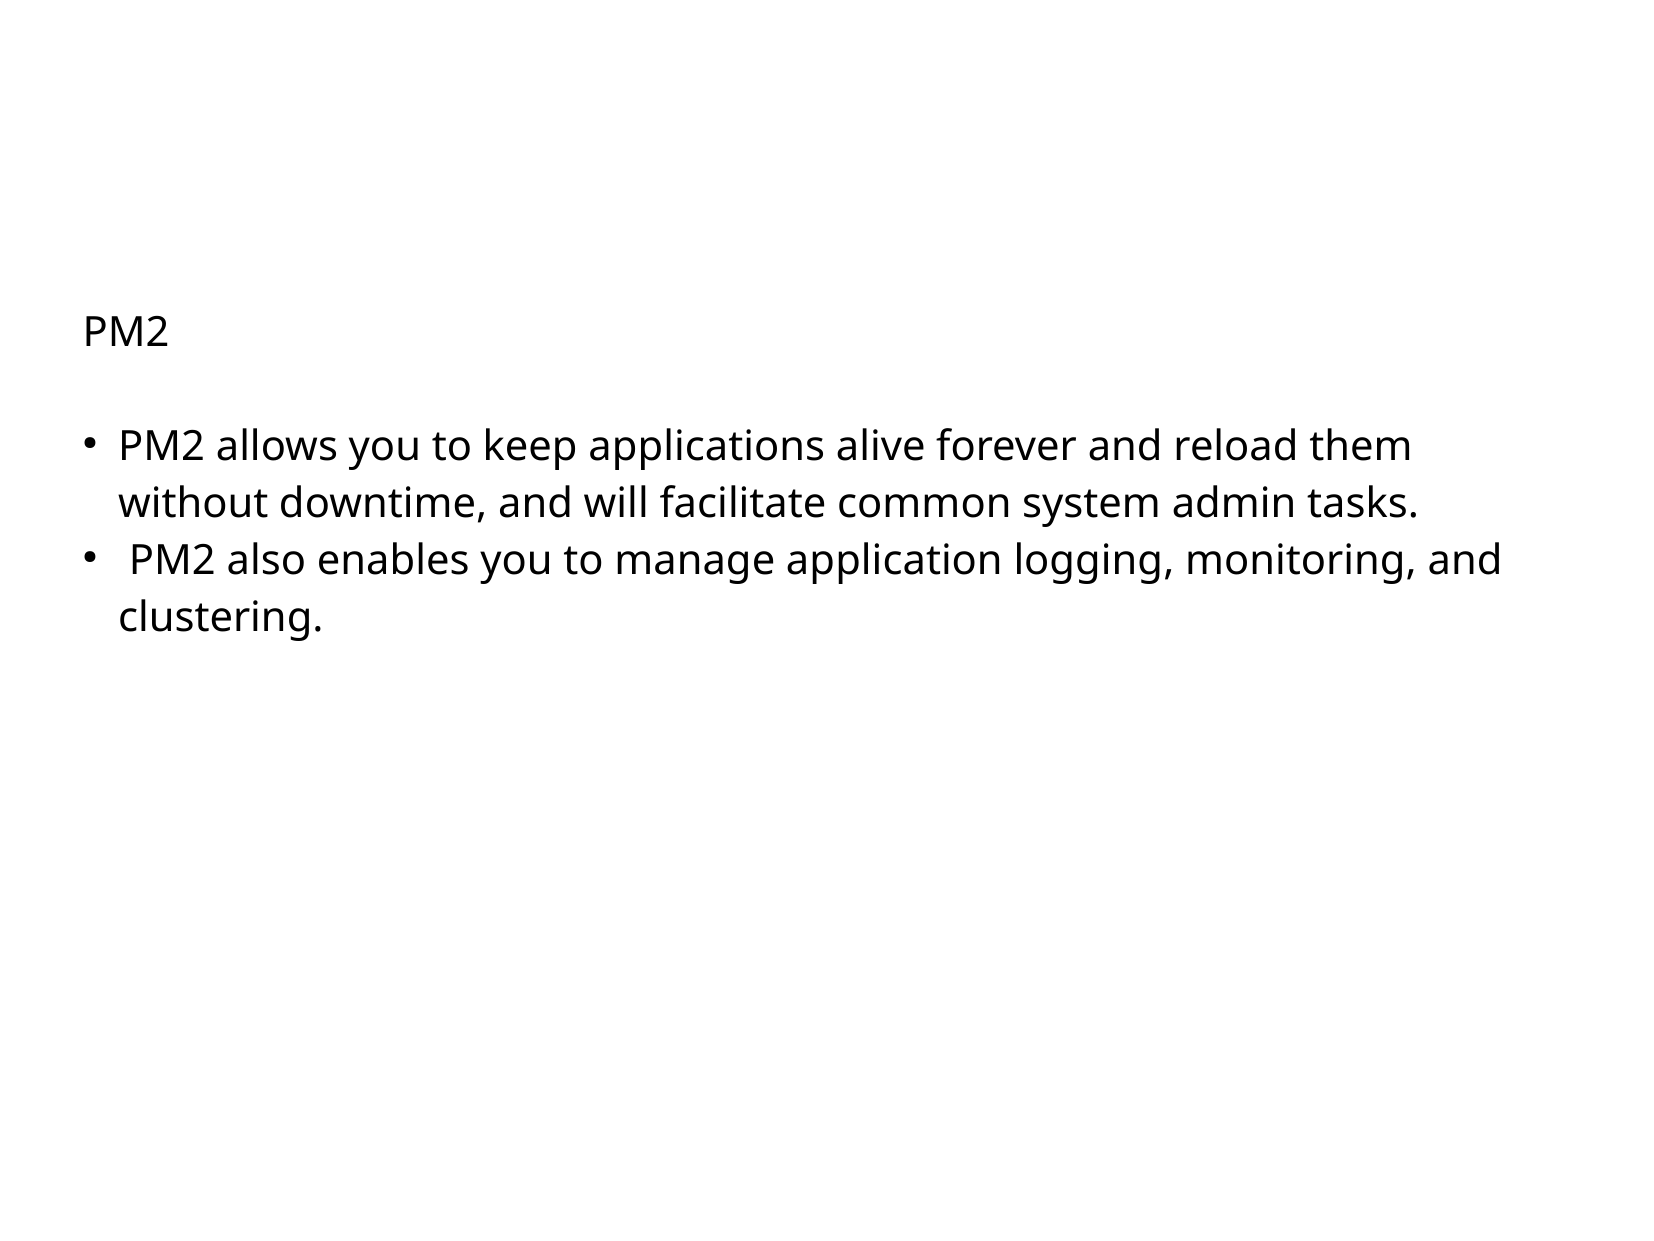

# PM2
PM2 allows you to keep applications alive forever and reload them without downtime, and will facilitate common system admin tasks.
 PM2 also enables you to manage application logging, monitoring, and clustering.